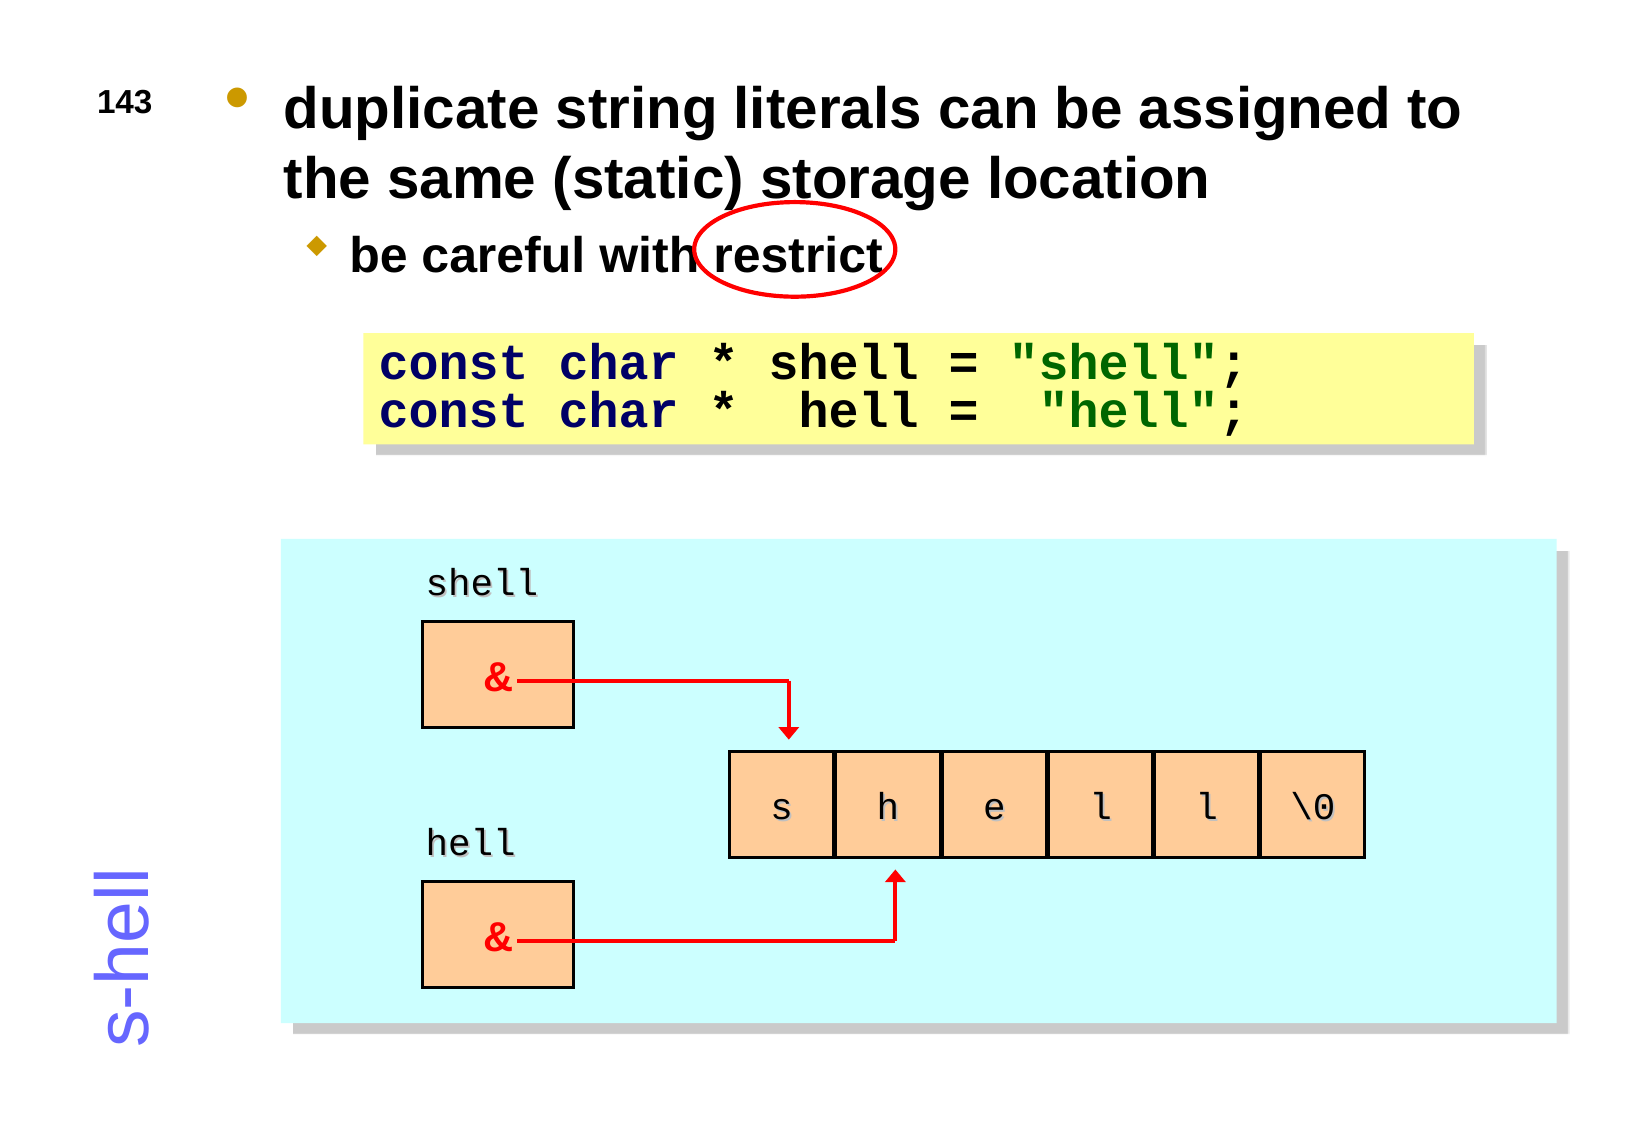

143
# duplicate string literals can be assigned to the same (static) storage location
be careful with restrict
const char * shell = "shell";
const char * hell = "hell";
shell
s-hell
&
l
\0
h
e
l
s
hell
&